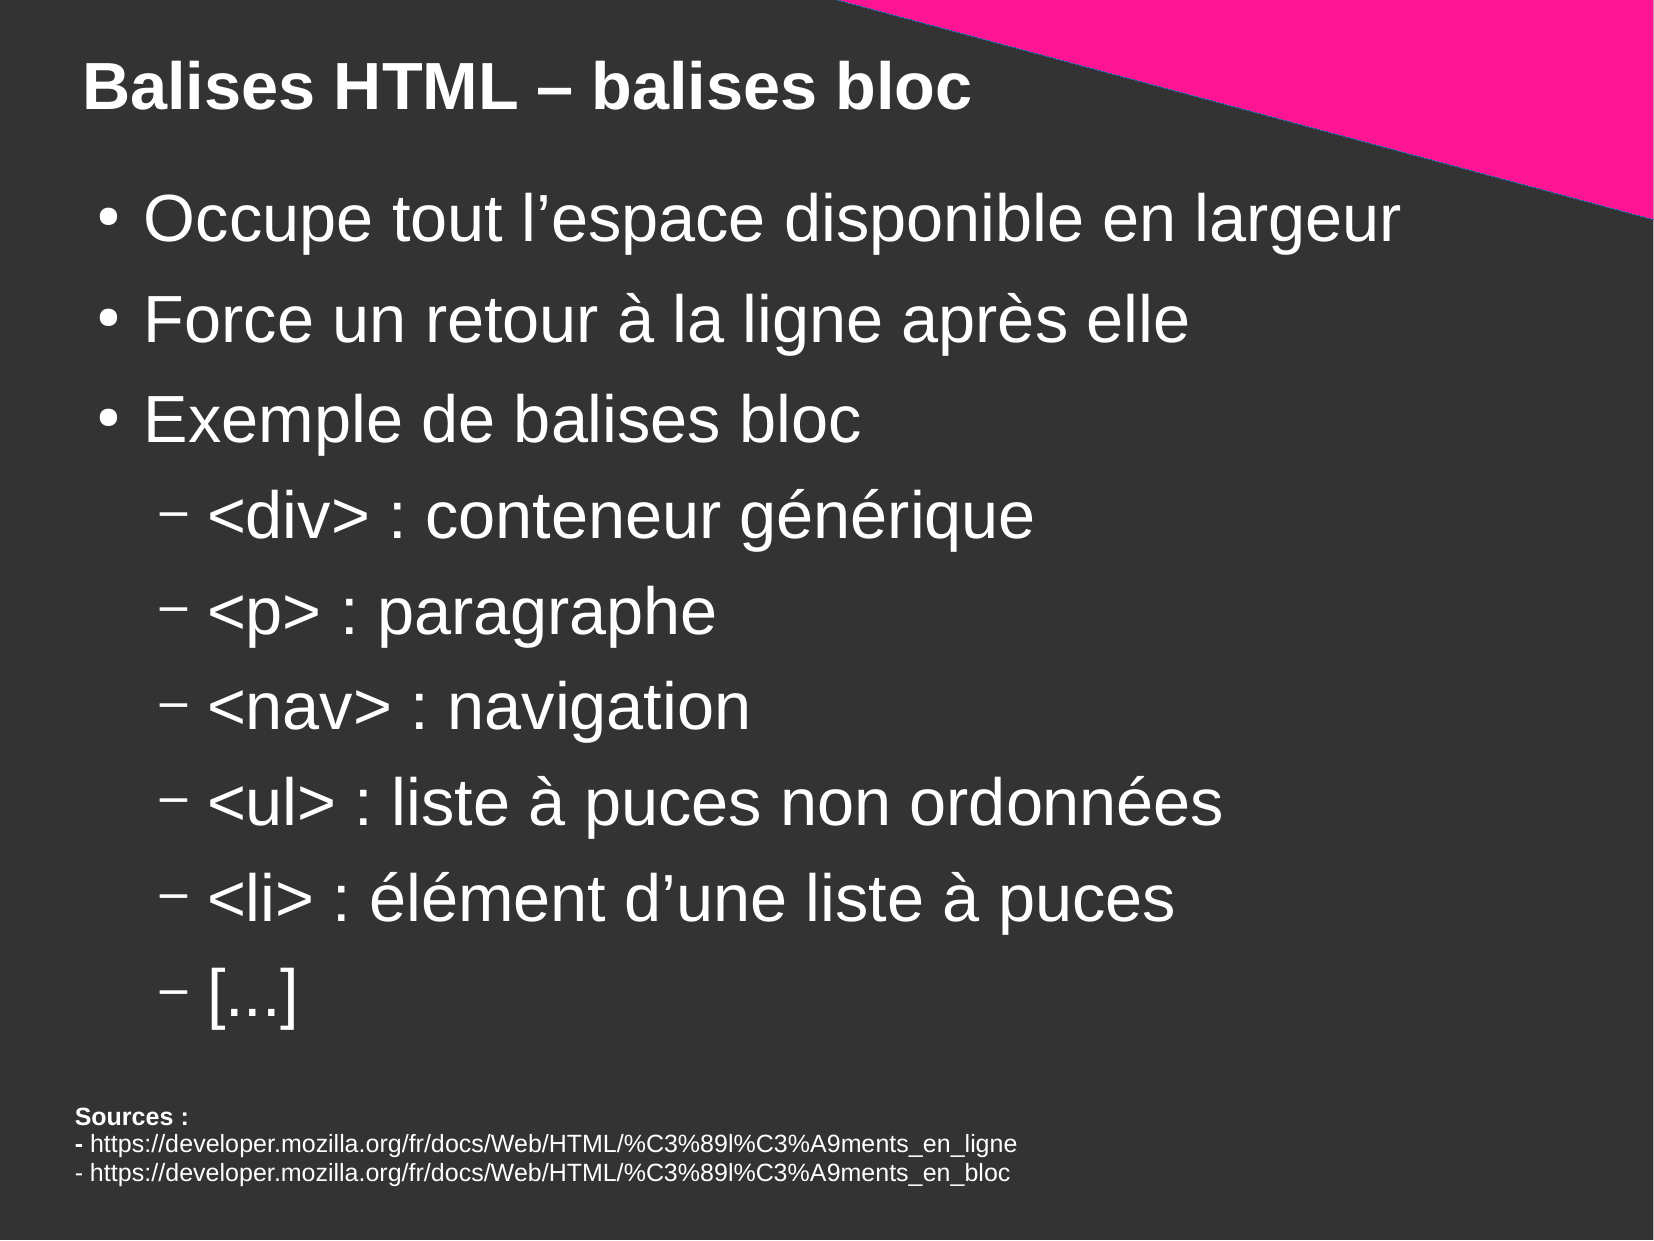

# Balises HTML – balises bloc
Occupe tout l’espace disponible en largeur
Force un retour à la ligne après elle
Exemple de balises bloc
<div> : conteneur générique
<p> : paragraphe
<nav> : navigation
<ul> : liste à puces non ordonnées
<li> : élément d’une liste à puces
[...]
Sources :
- https://developer.mozilla.org/fr/docs/Web/HTML/%C3%89l%C3%A9ments_en_ligne
- https://developer.mozilla.org/fr/docs/Web/HTML/%C3%89l%C3%A9ments_en_bloc